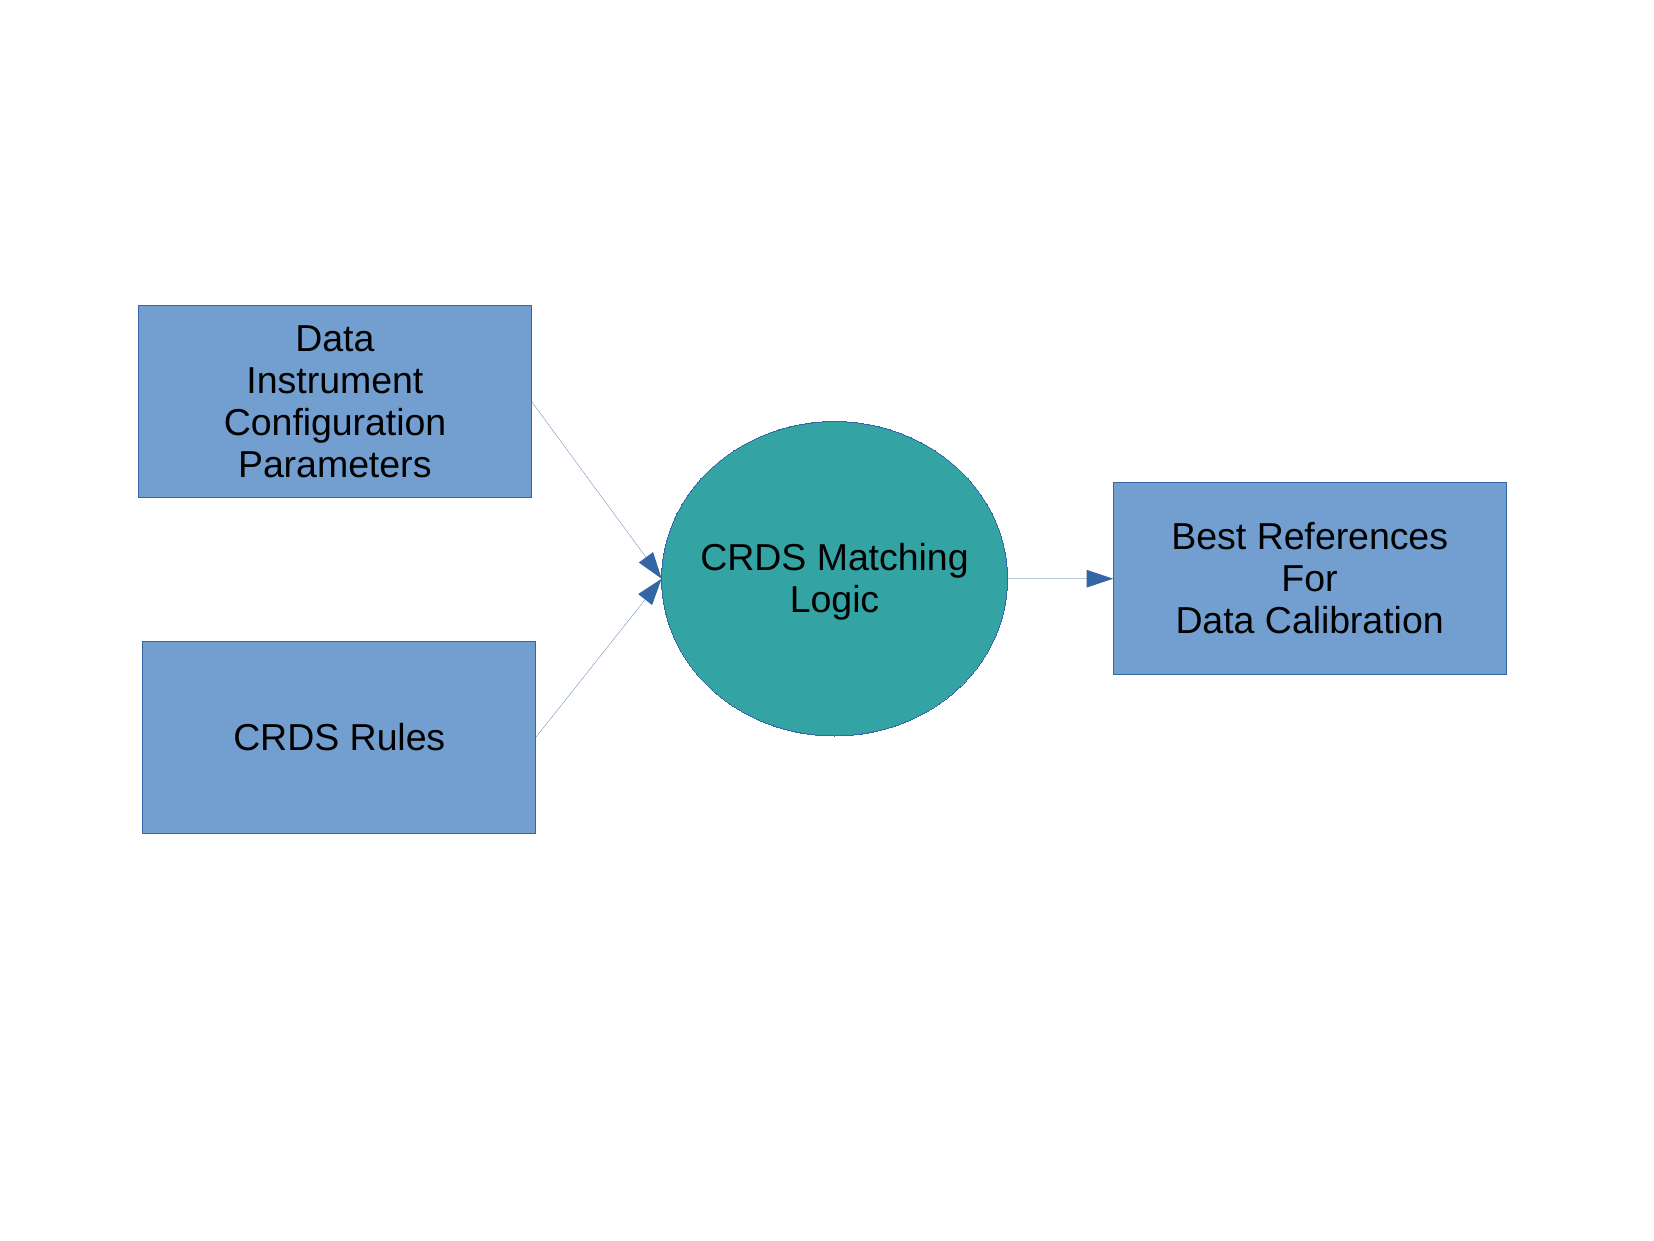

Data
Instrument
Configuration
Parameters
CRDS Matching
Logic
Best References
For
Data Calibration
CRDS Rules